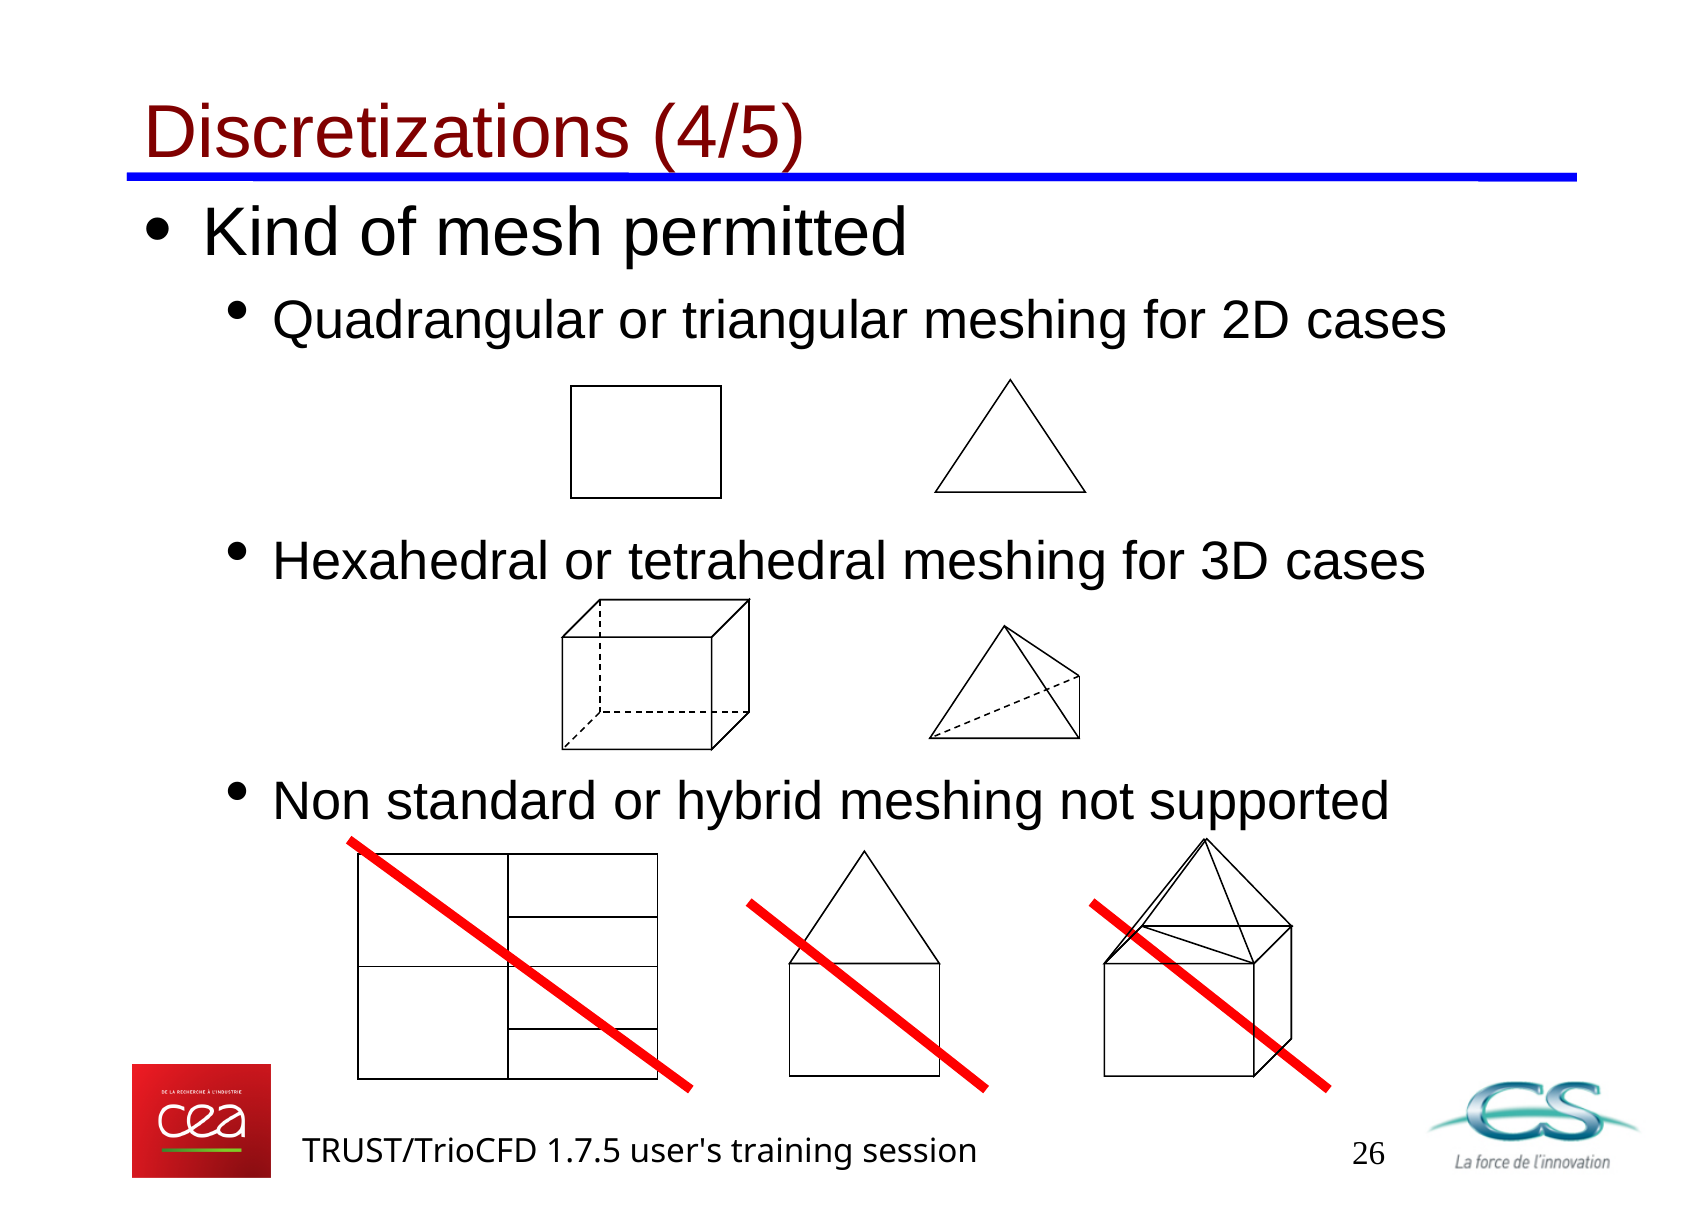

# Discretizations (4/5)
Kind of mesh permitted
Quadrangular or triangular meshing for 2D cases
Hexahedral or tetrahedral meshing for 3D cases
Non standard or hybrid meshing not supported
TRUST/TrioCFD 1.7.5 user's training session
26